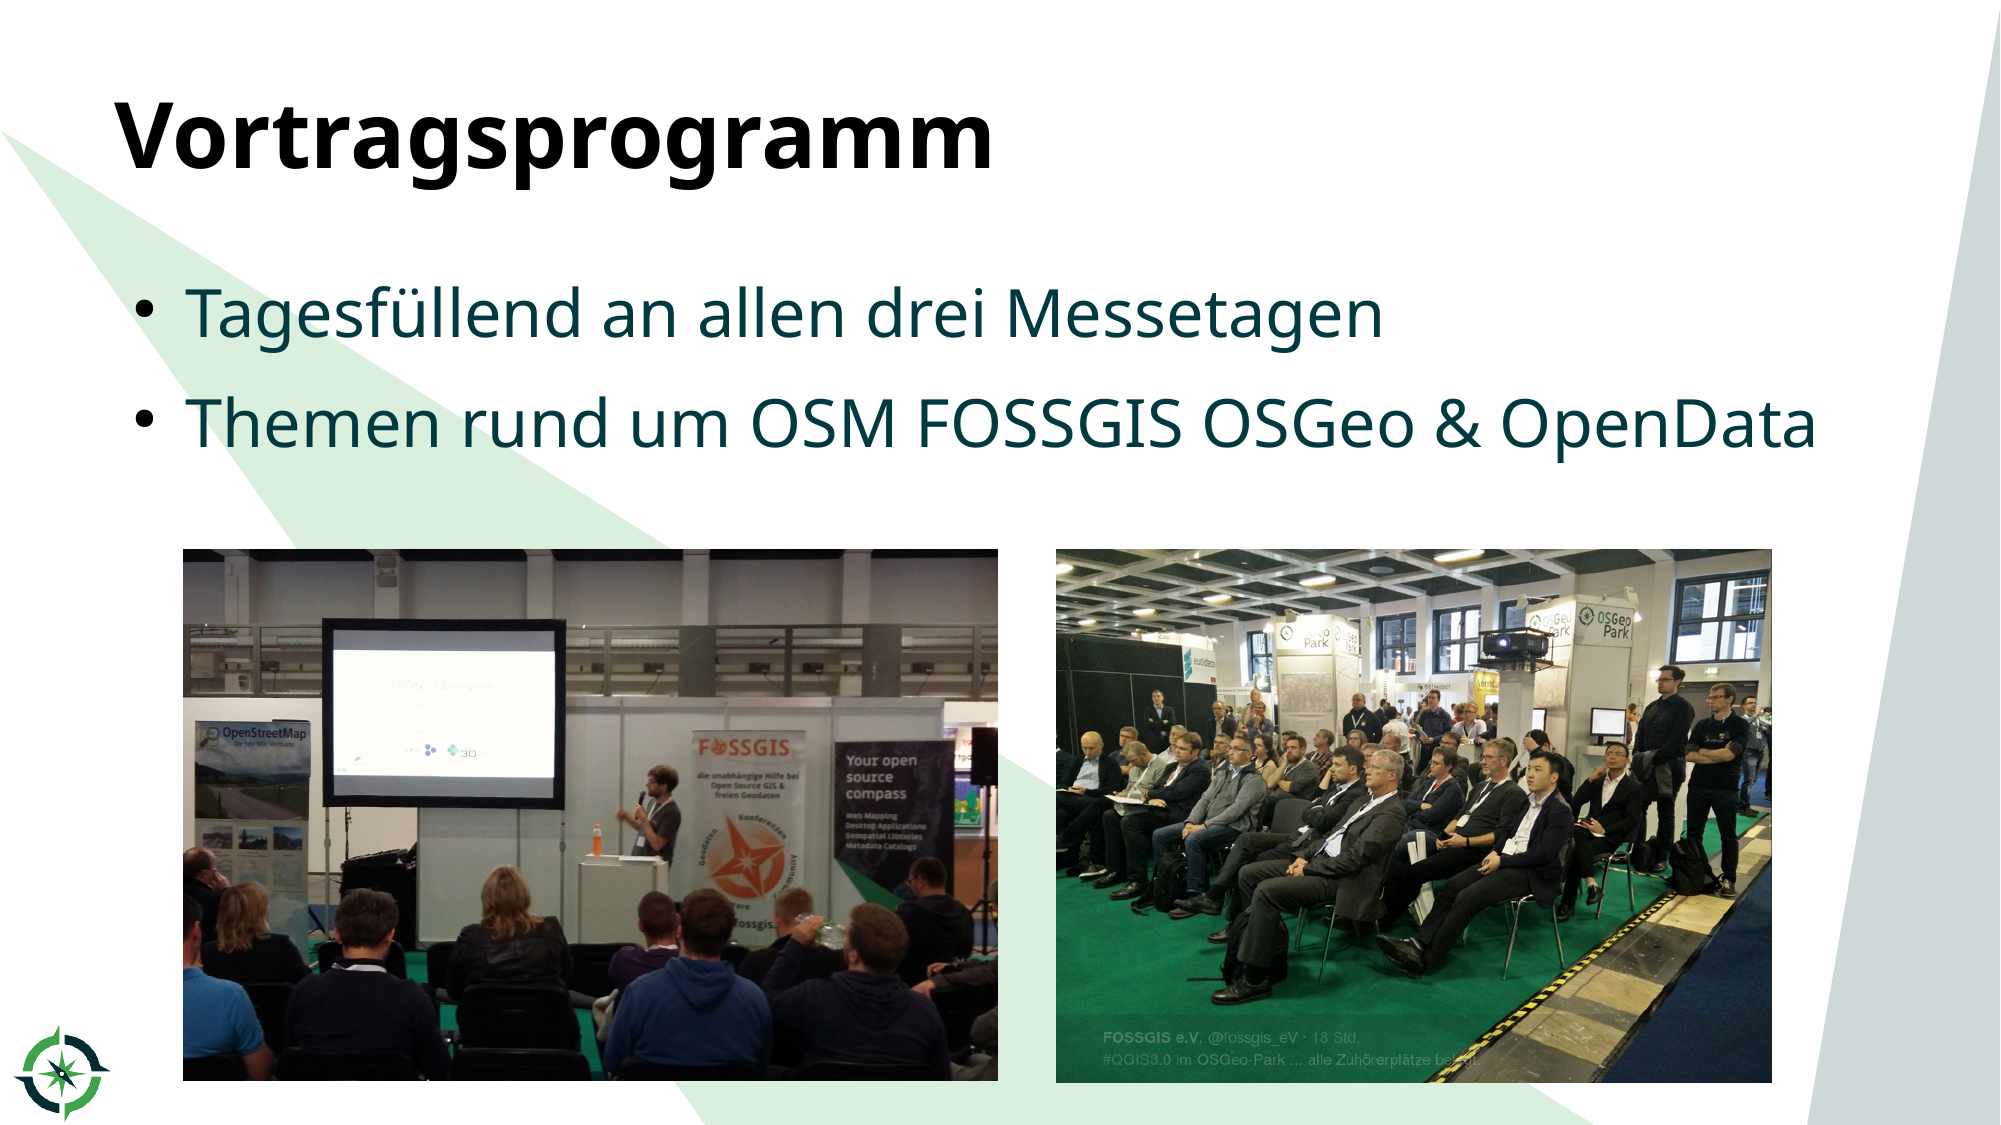

# Vortragsprogramm
Tagesfüllend an allen drei Messetagen
Themen rund um OSM FOSSGIS OSGeo & OpenData